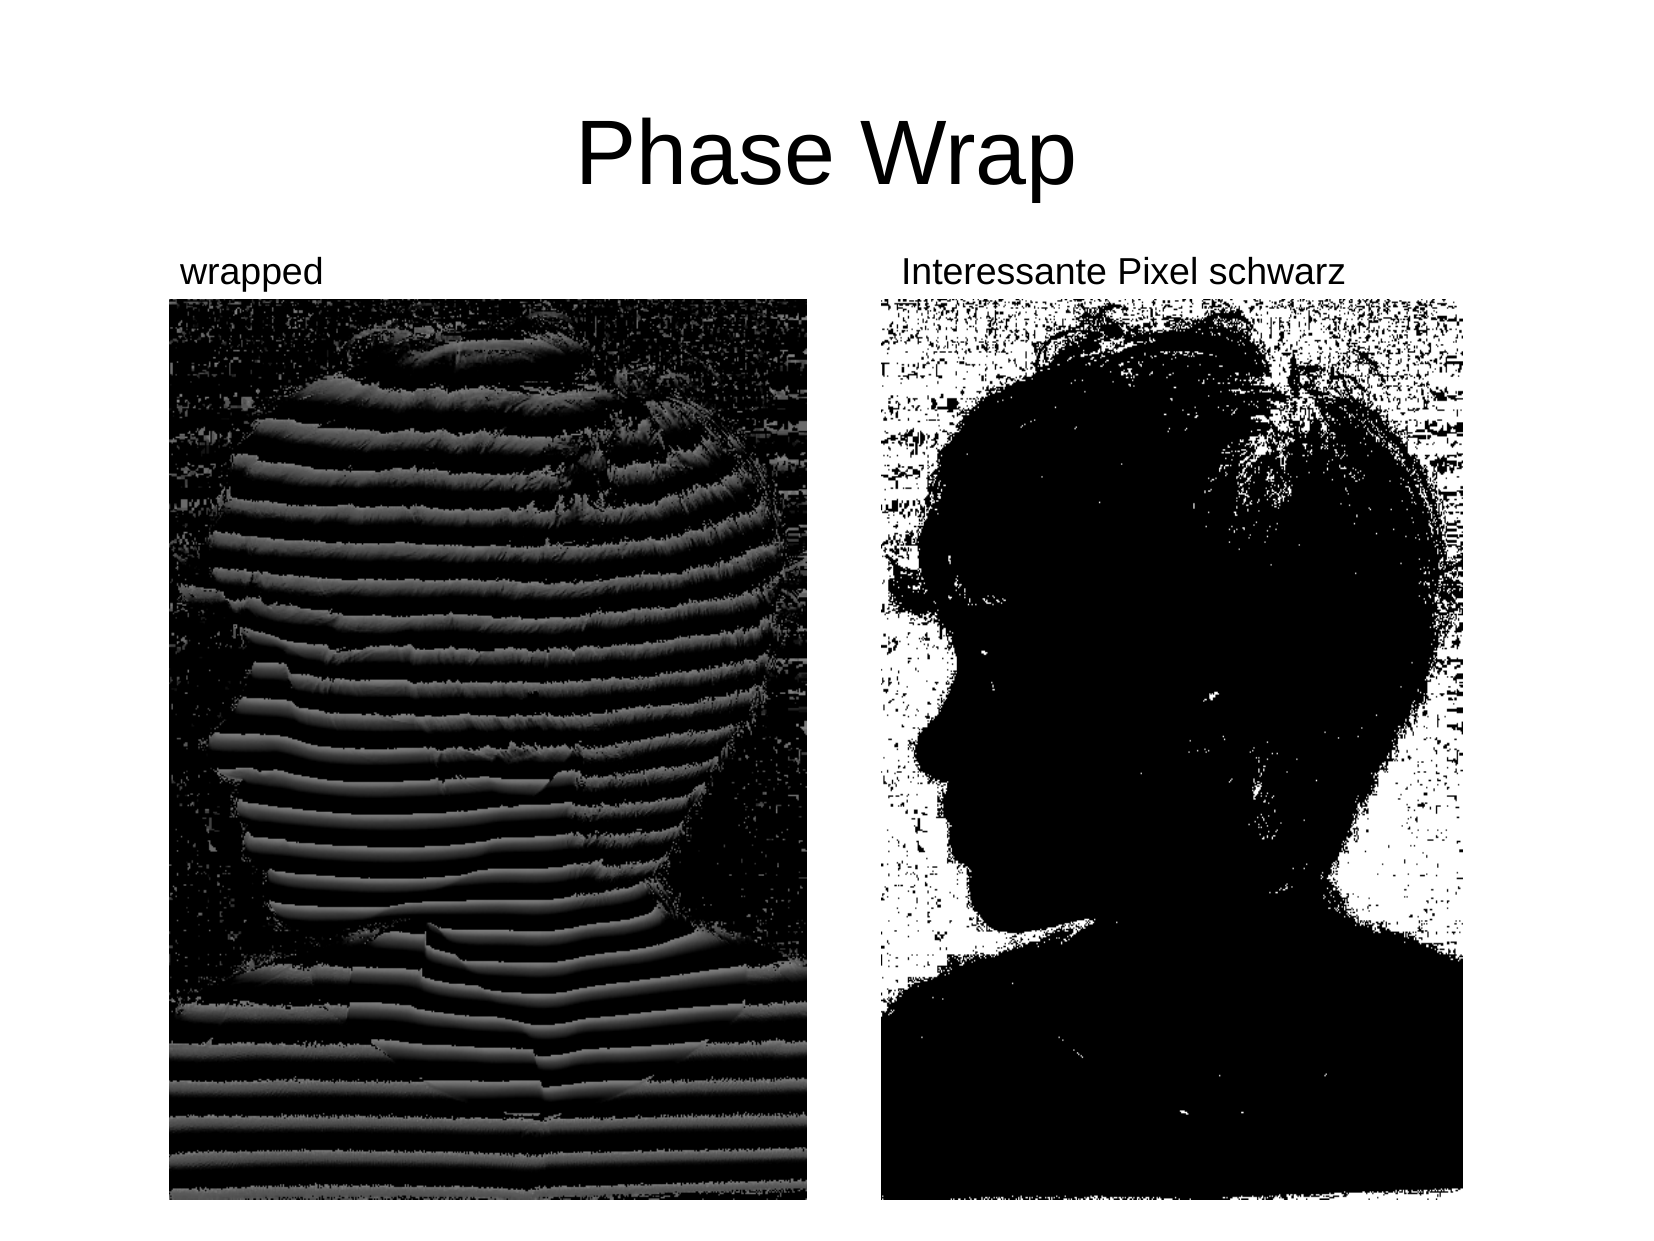

# Phase Wrap
wrapped
Interessante Pixel schwarz